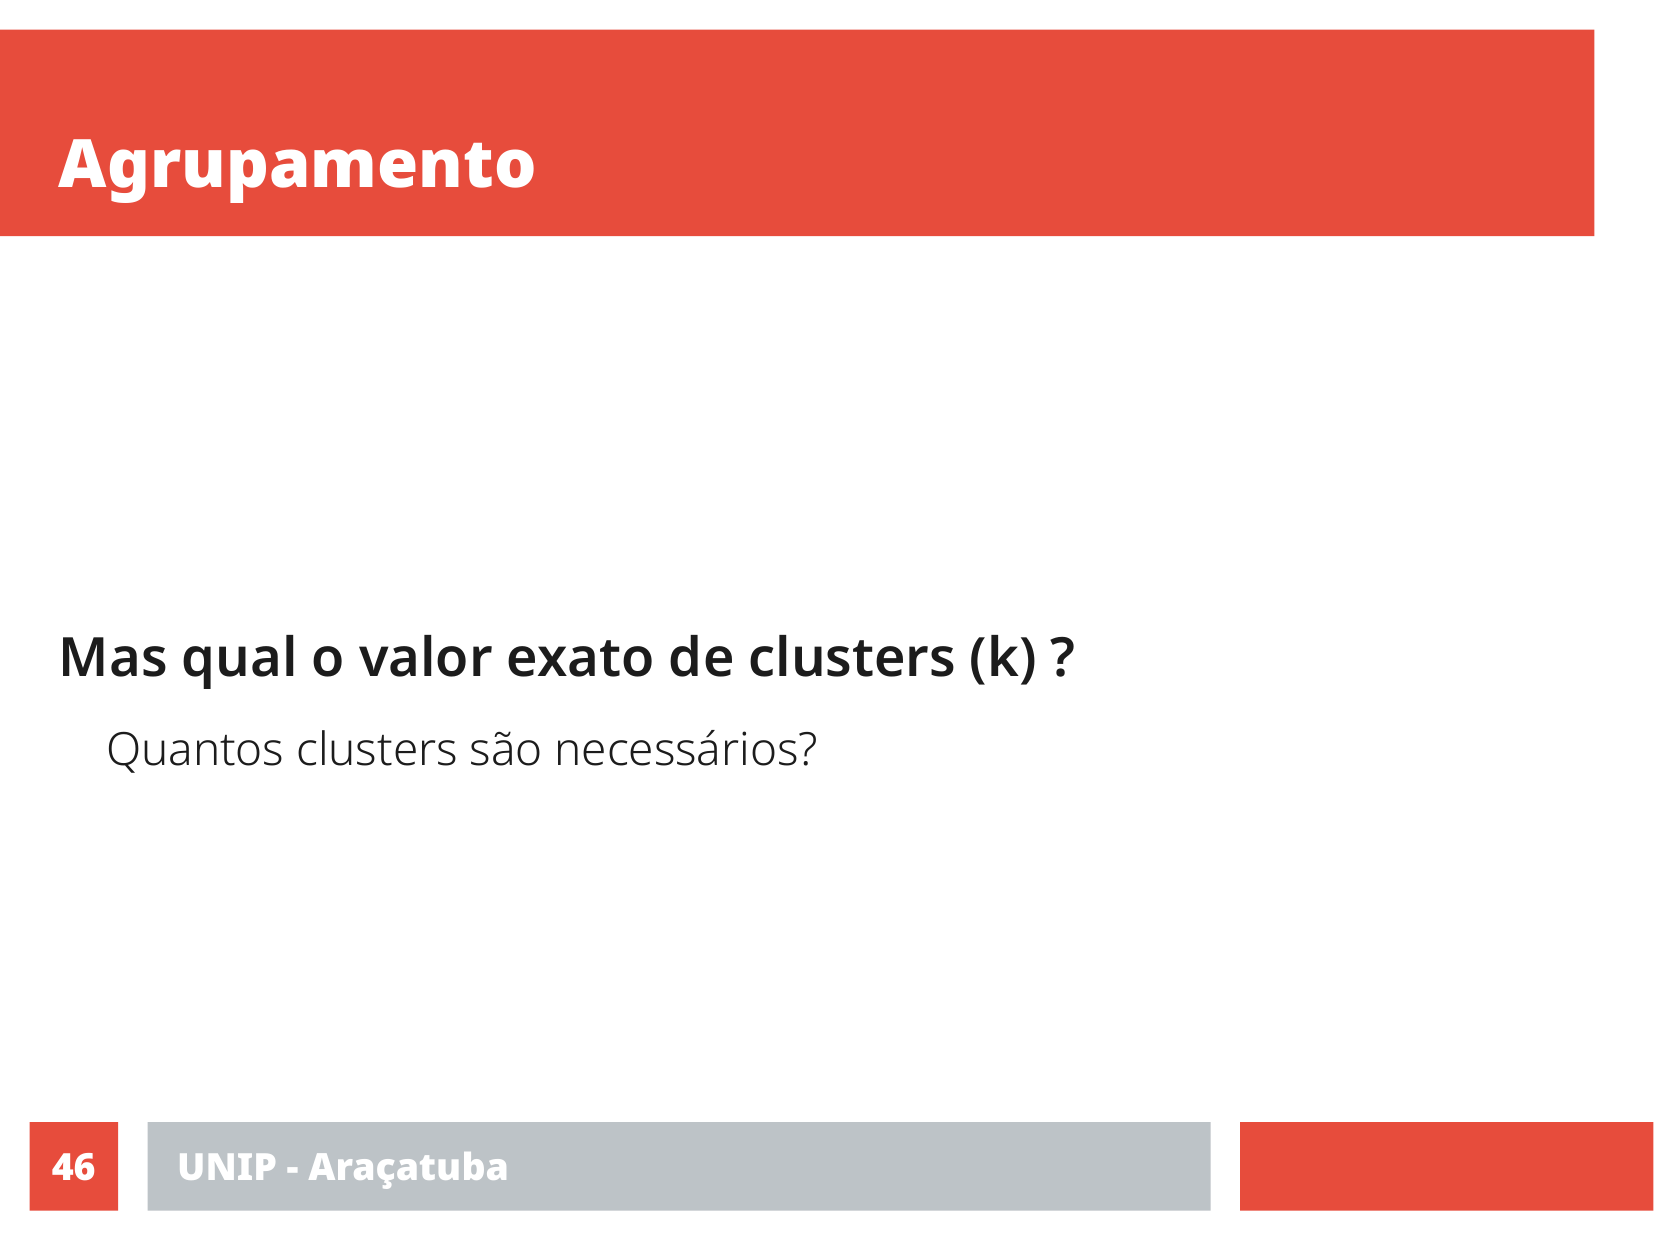

# Agrupamento
Mas qual o valor exato de clusters (k) ?
Quantos clusters são necessários?
46
UNIP - Araçatuba